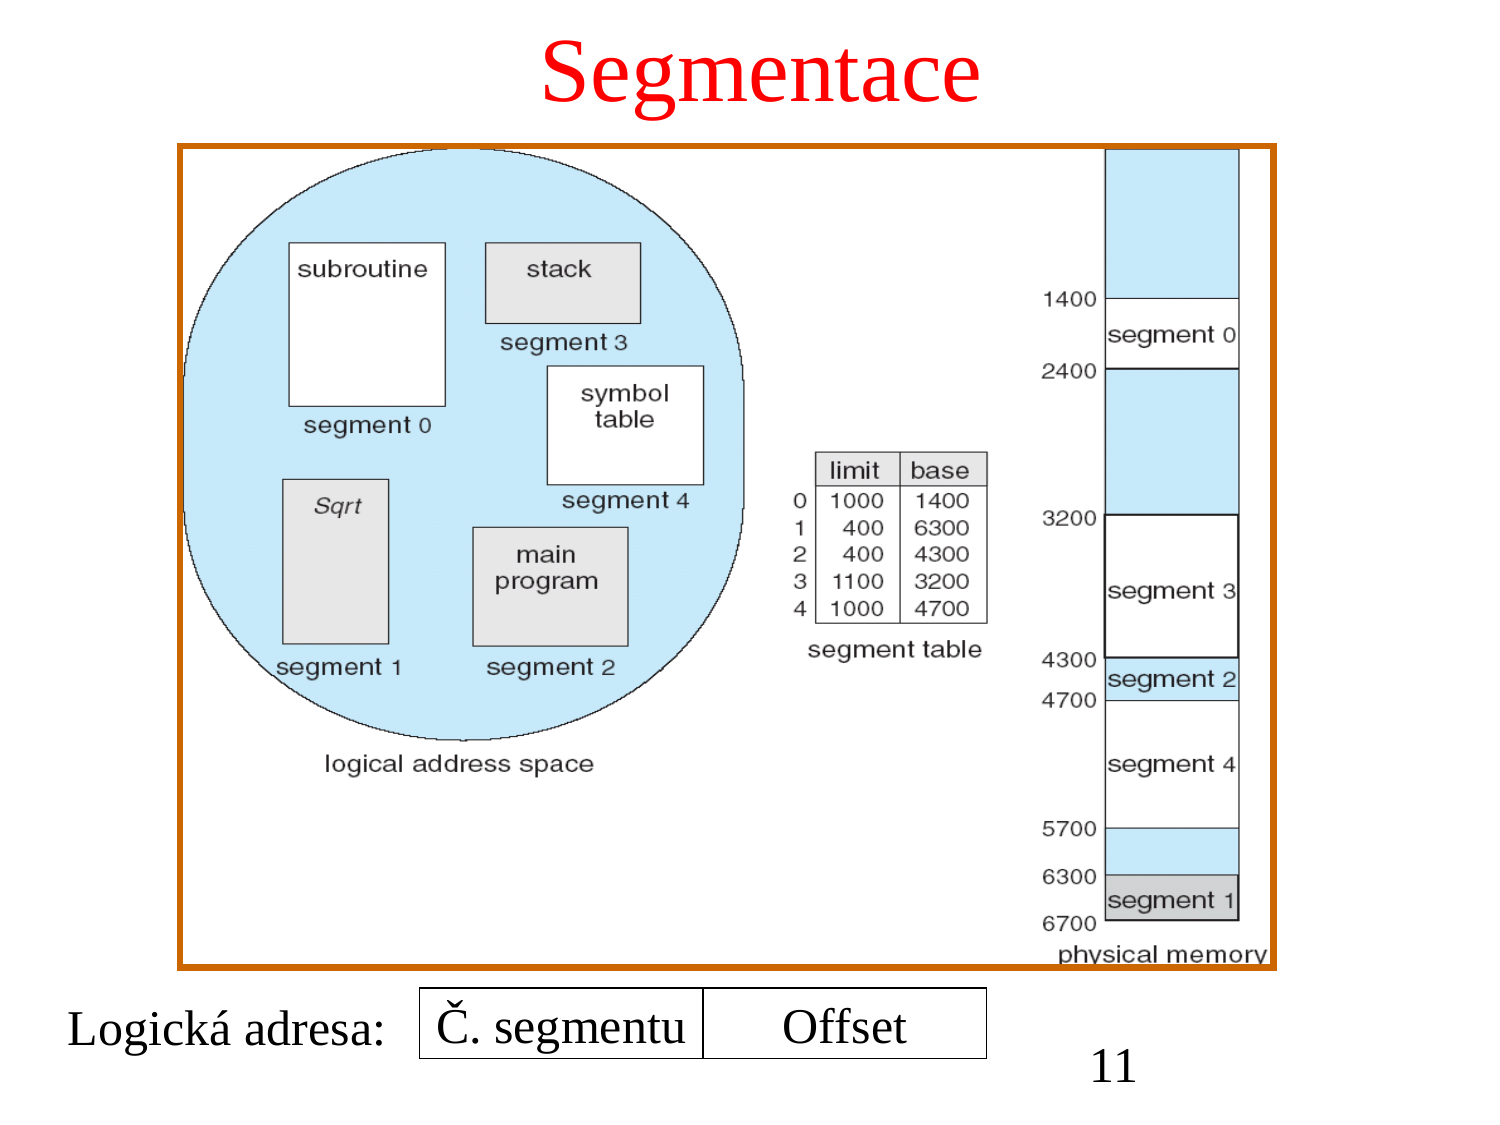

# Segmentace
Logická adresa:
Č. segmentu
Offset
11